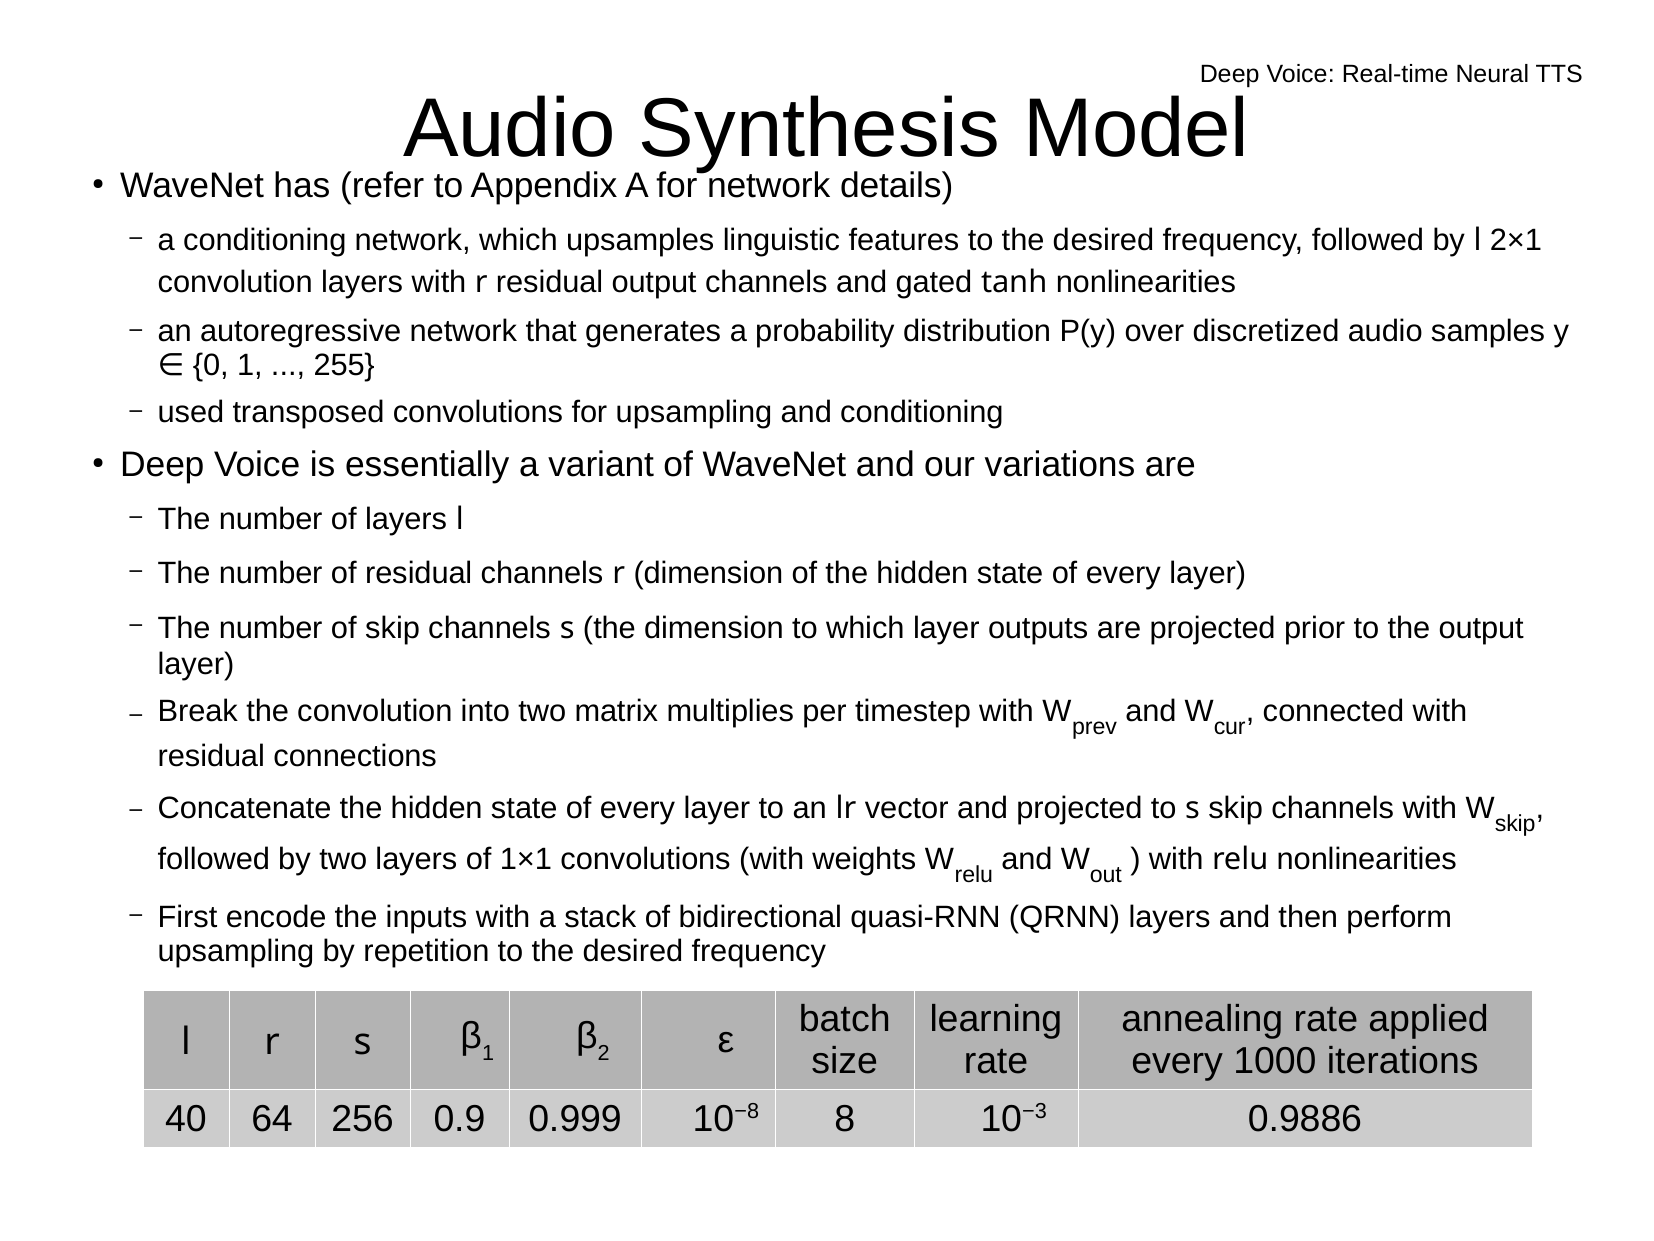

Deep Voice: Real-time Neural TTS
# Audio Synthesis Model
WaveNet has (refer to Appendix A for network details)
a conditioning network, which upsamples linguistic features to the desired frequency, followed by l 2×1 convolution layers with r residual output channels and gated tanh nonlinearities
an autoregressive network that generates a probability distribution P(y) over discretized audio samples y ∈ {0, 1, ..., 255}
used transposed convolutions for upsampling and conditioning
Deep Voice is essentially a variant of WaveNet and our variations are
The number of layers l
The number of residual channels r (dimension of the hidden state of every layer)
The number of skip channels s (the dimension to which layer outputs are projected prior to the output layer)
Break the convolution into two matrix multiplies per timestep with Wprev and Wcur, connected with residual connections
Concatenate the hidden state of every layer to an lr vector and projected to s skip channels with Wskip, followed by two layers of 1×1 convolutions (with weights Wrelu and Wout ) with relu nonlinearities
First encode the inputs with a stack of bidirectional quasi-RNN (QRNN) layers and then perform upsampling by repetition to the desired frequency
| l | r | s | β1 | β2 | ε | batch size | learning rate | annealing rate applied every 1000 iterations |
| --- | --- | --- | --- | --- | --- | --- | --- | --- |
| 40 | 64 | 256 | 0.9 | 0.999 | 10−8 | 8 | 10−3 | 0.9886 |